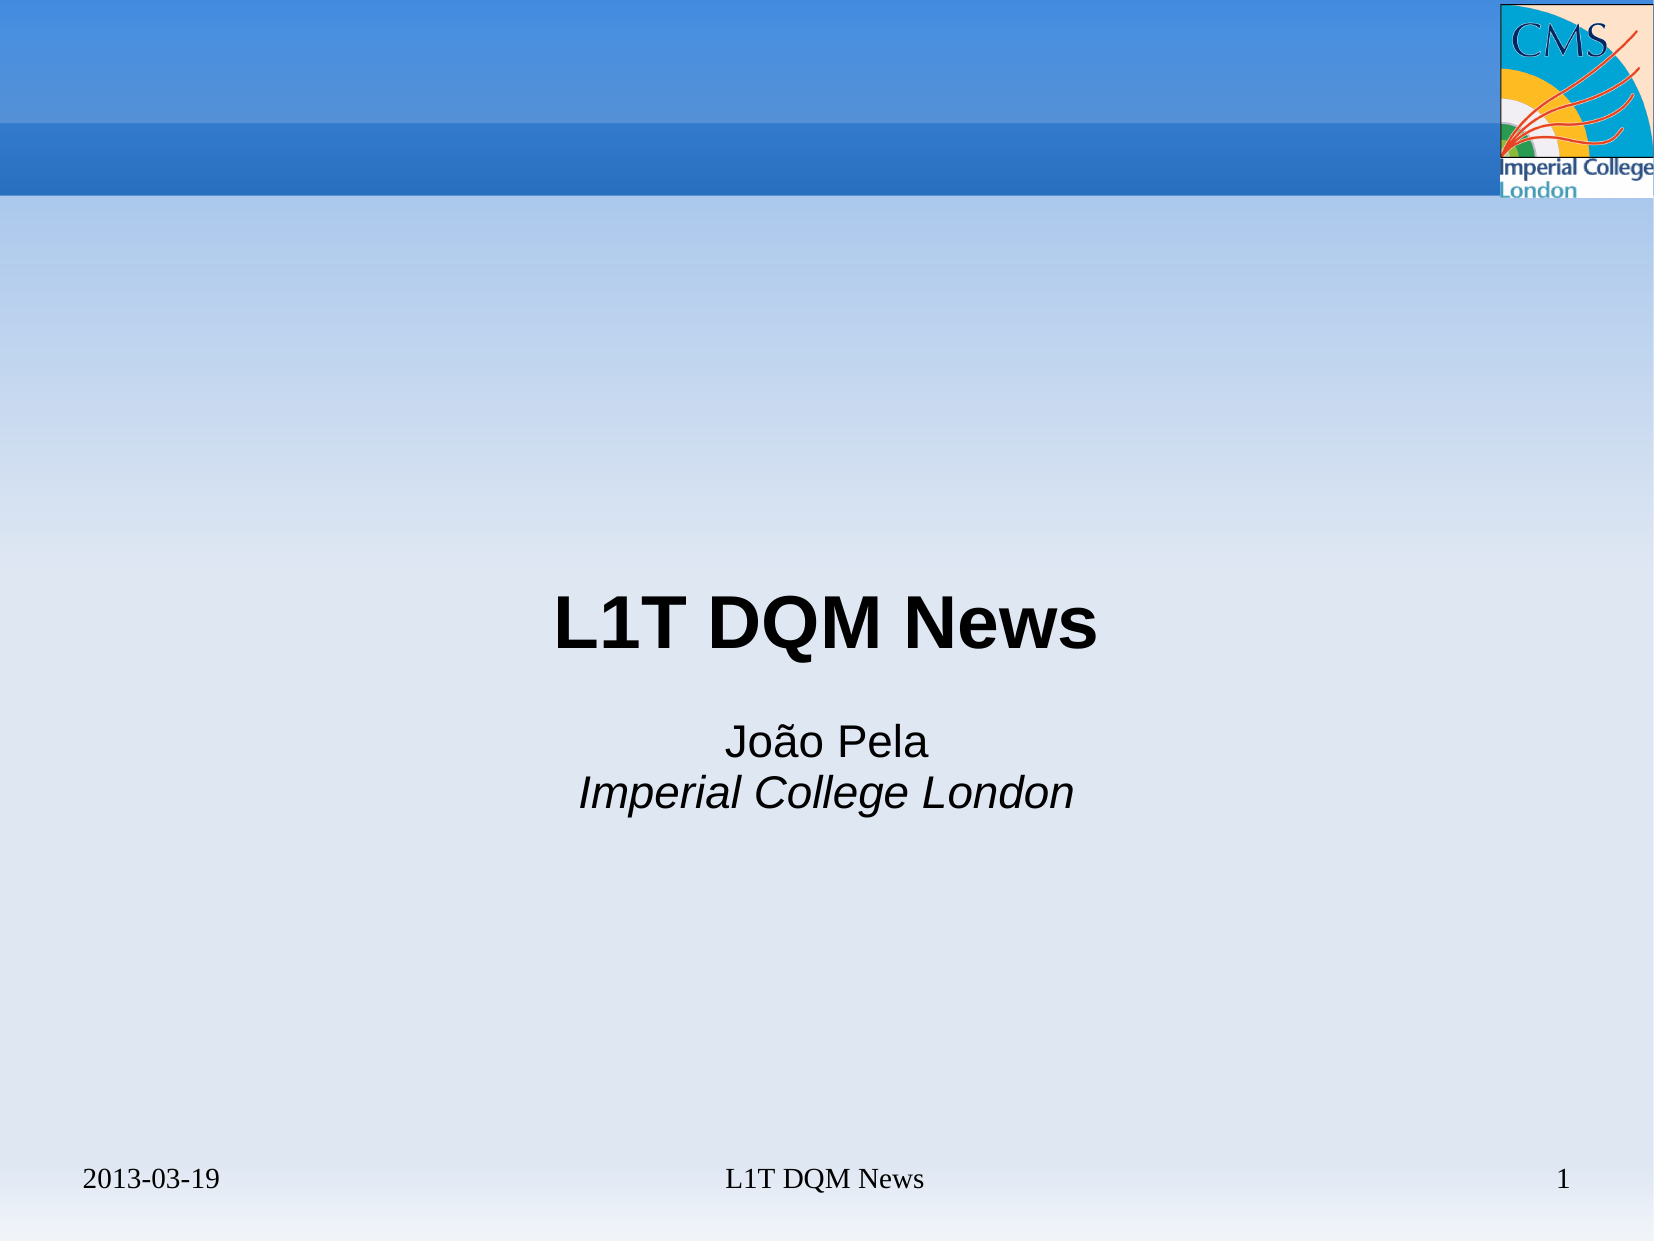

# L1T DQM News
João Pela
Imperial College London
2013-03-19
L1T DQM News
1